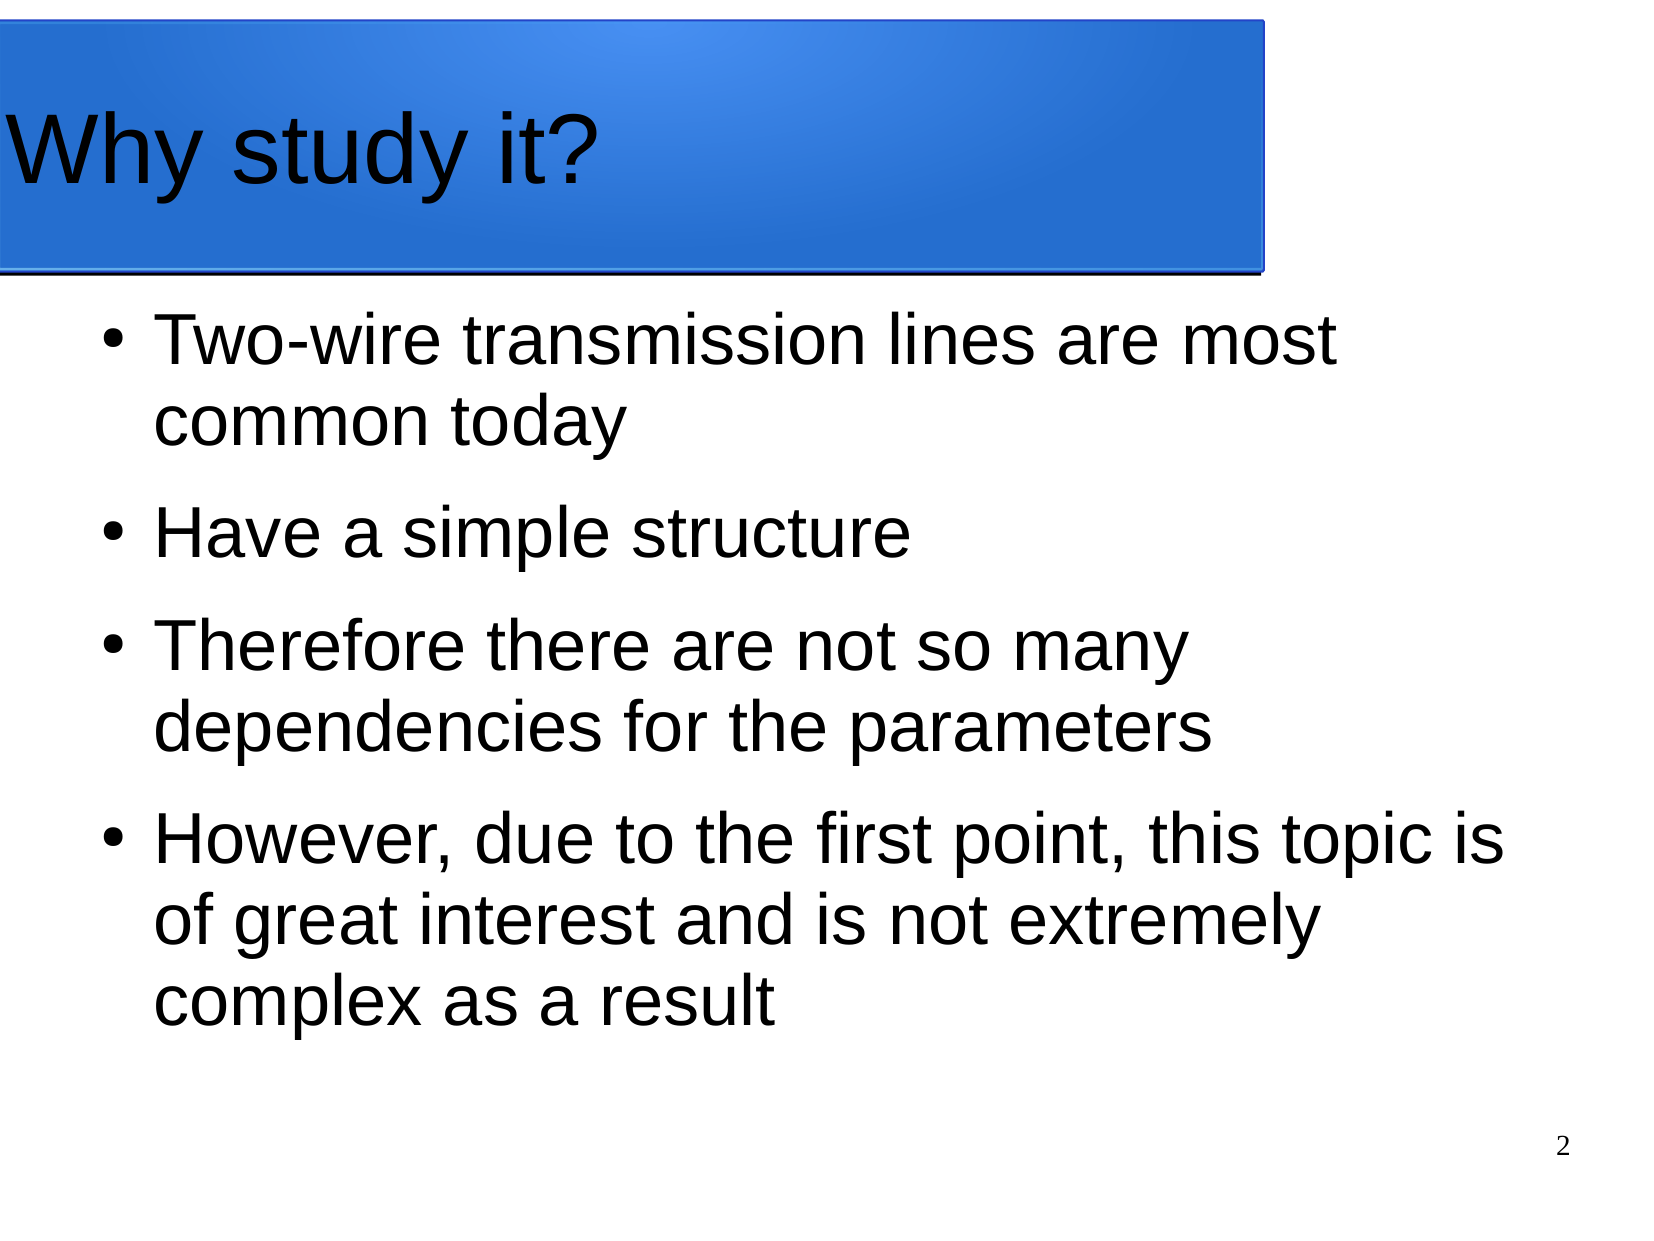

# Why study it?
Two-wire transmission lines are most common today
Have a simple structure
Therefore there are not so many dependencies for the parameters
However, due to the first point, this topic is of great interest and is not extremely complex as a result
2